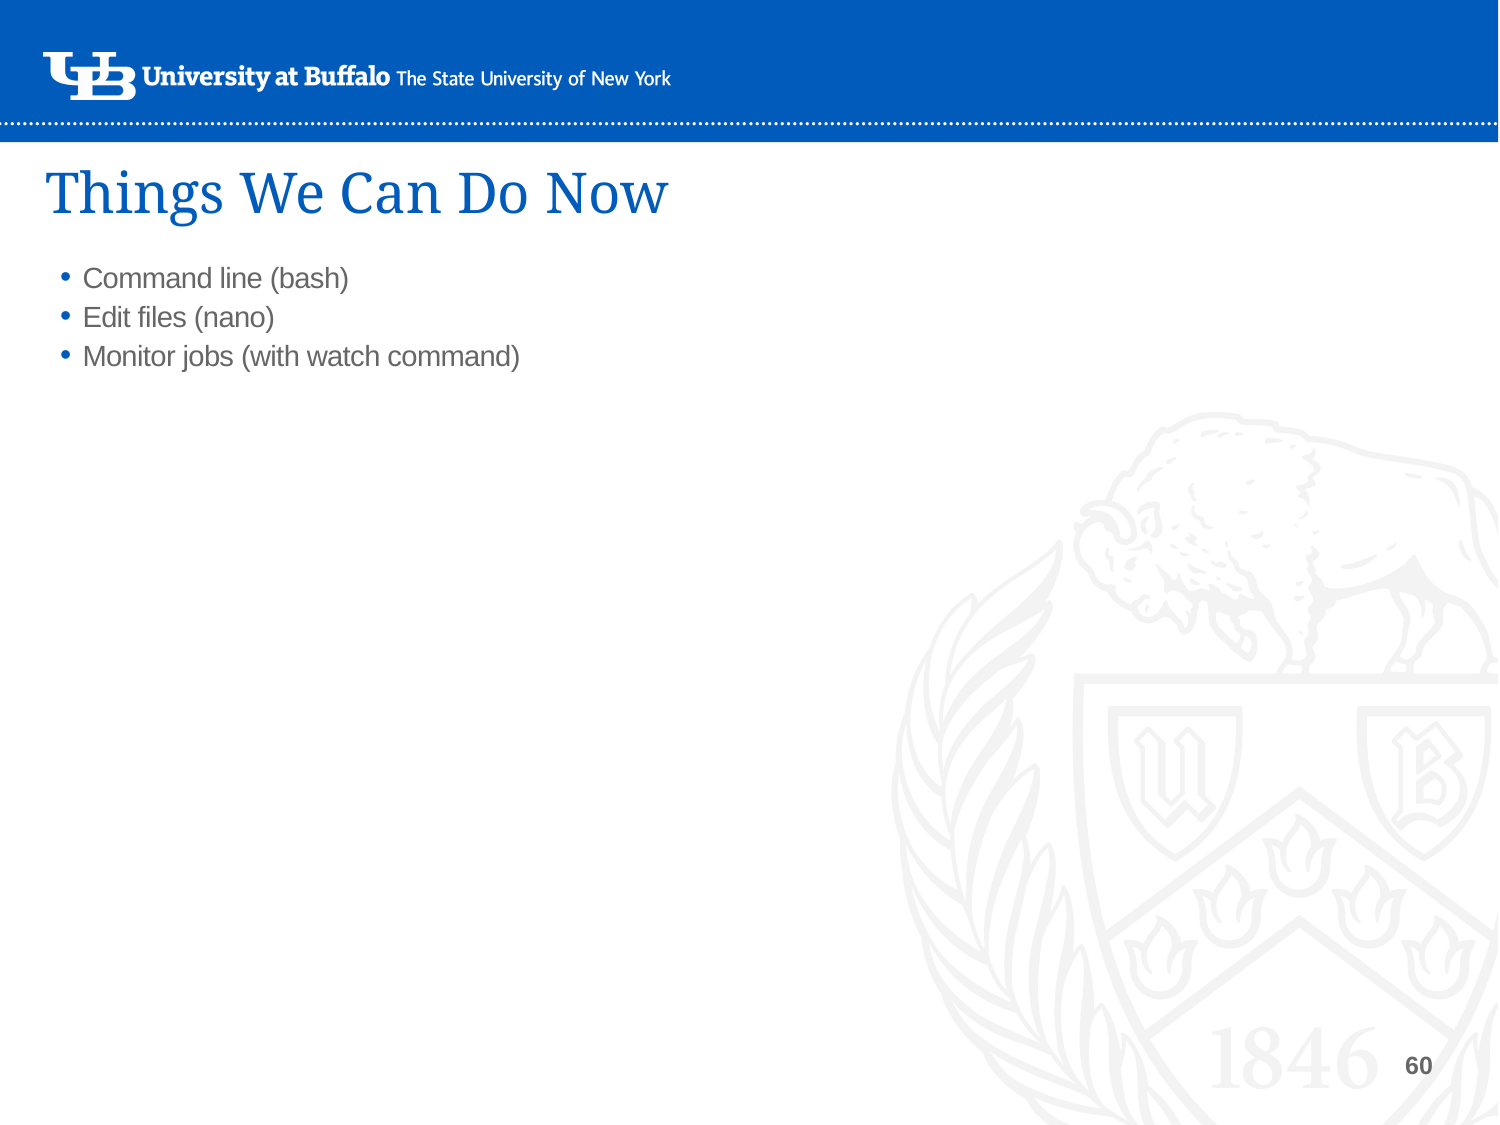

#
Things We Can Do Now
Command line (bash)
Edit files (nano)
Monitor jobs (with watch command)